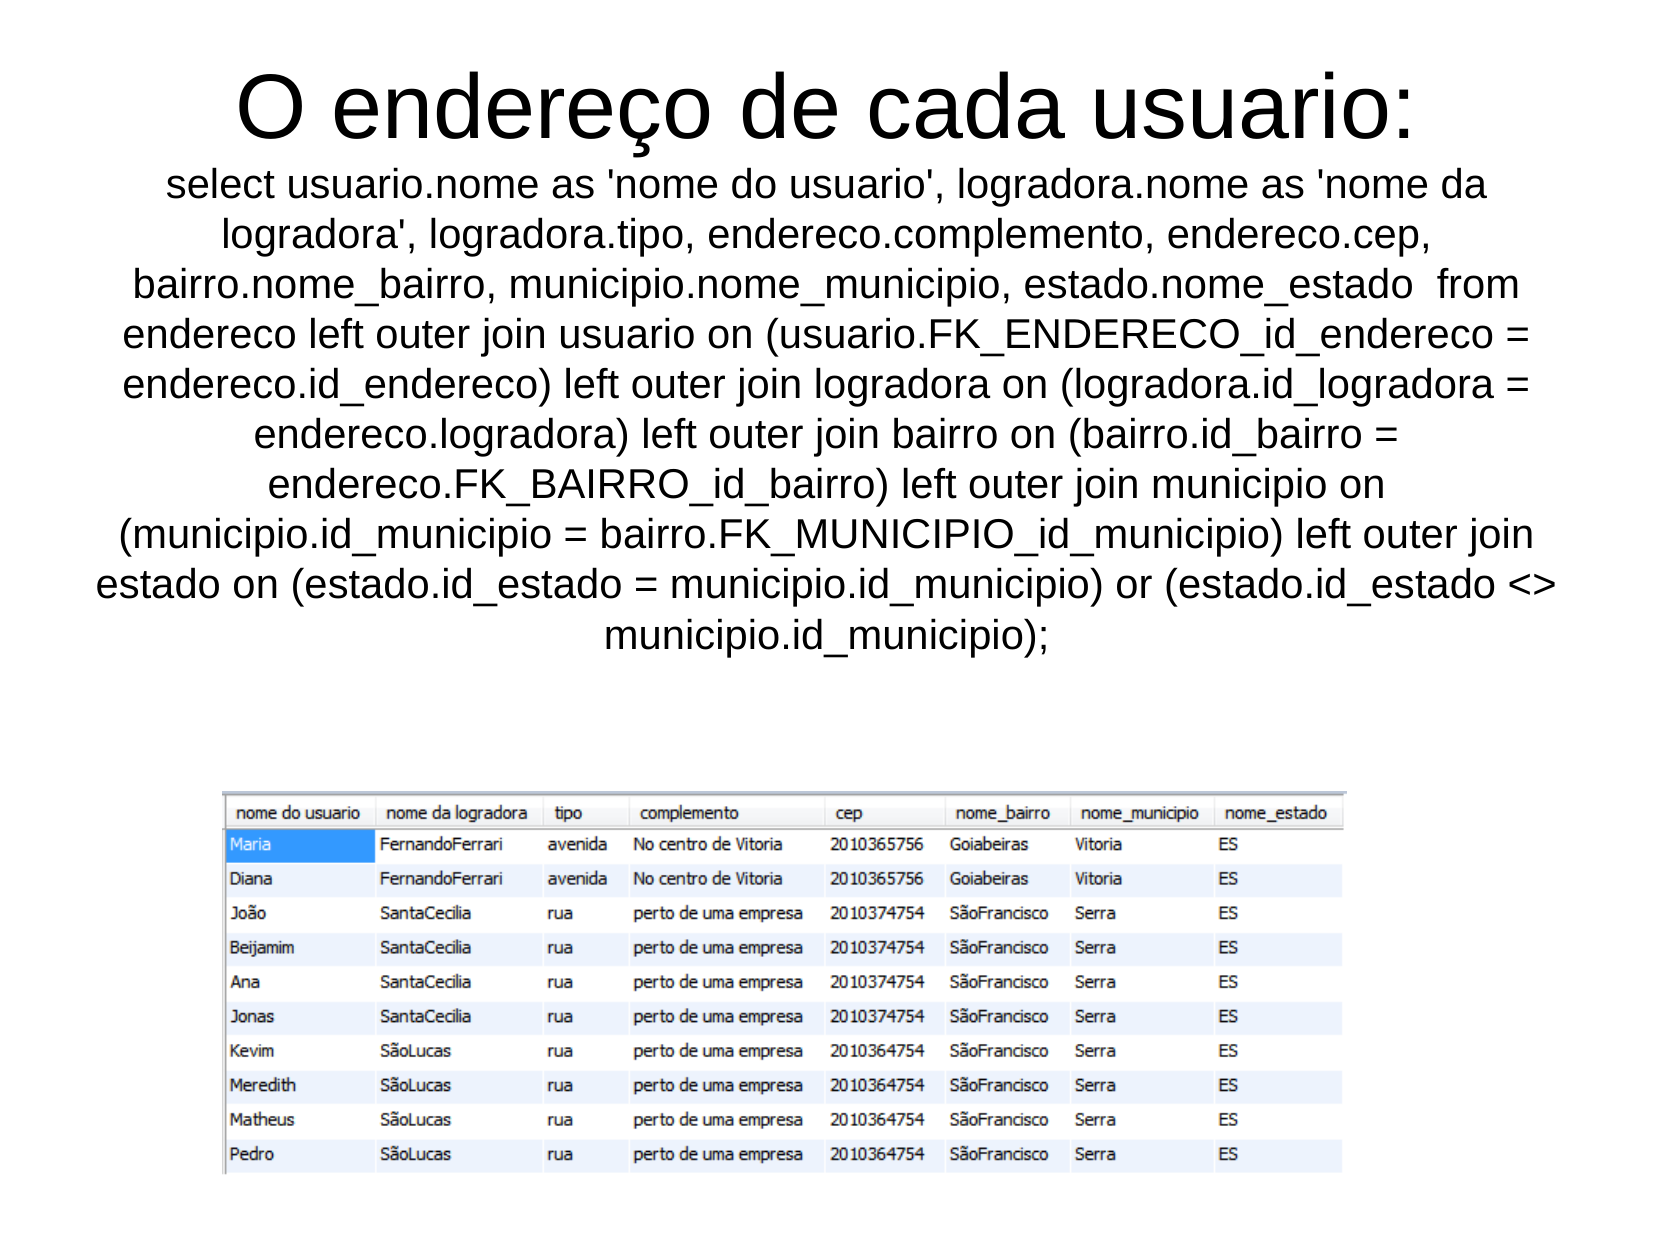

# O endereço de cada usuario: select usuario.nome as 'nome do usuario', logradora.nome as 'nome da logradora', logradora.tipo, endereco.complemento, endereco.cep, bairro.nome_bairro, municipio.nome_municipio, estado.nome_estado from endereco left outer join usuario on (usuario.FK_ENDERECO_id_endereco = endereco.id_endereco) left outer join logradora on (logradora.id_logradora = endereco.logradora) left outer join bairro on (bairro.id_bairro = endereco.FK_BAIRRO_id_bairro) left outer join municipio on (municipio.id_municipio = bairro.FK_MUNICIPIO_id_municipio) left outer join estado on (estado.id_estado = municipio.id_municipio) or (estado.id_estado <> municipio.id_municipio);